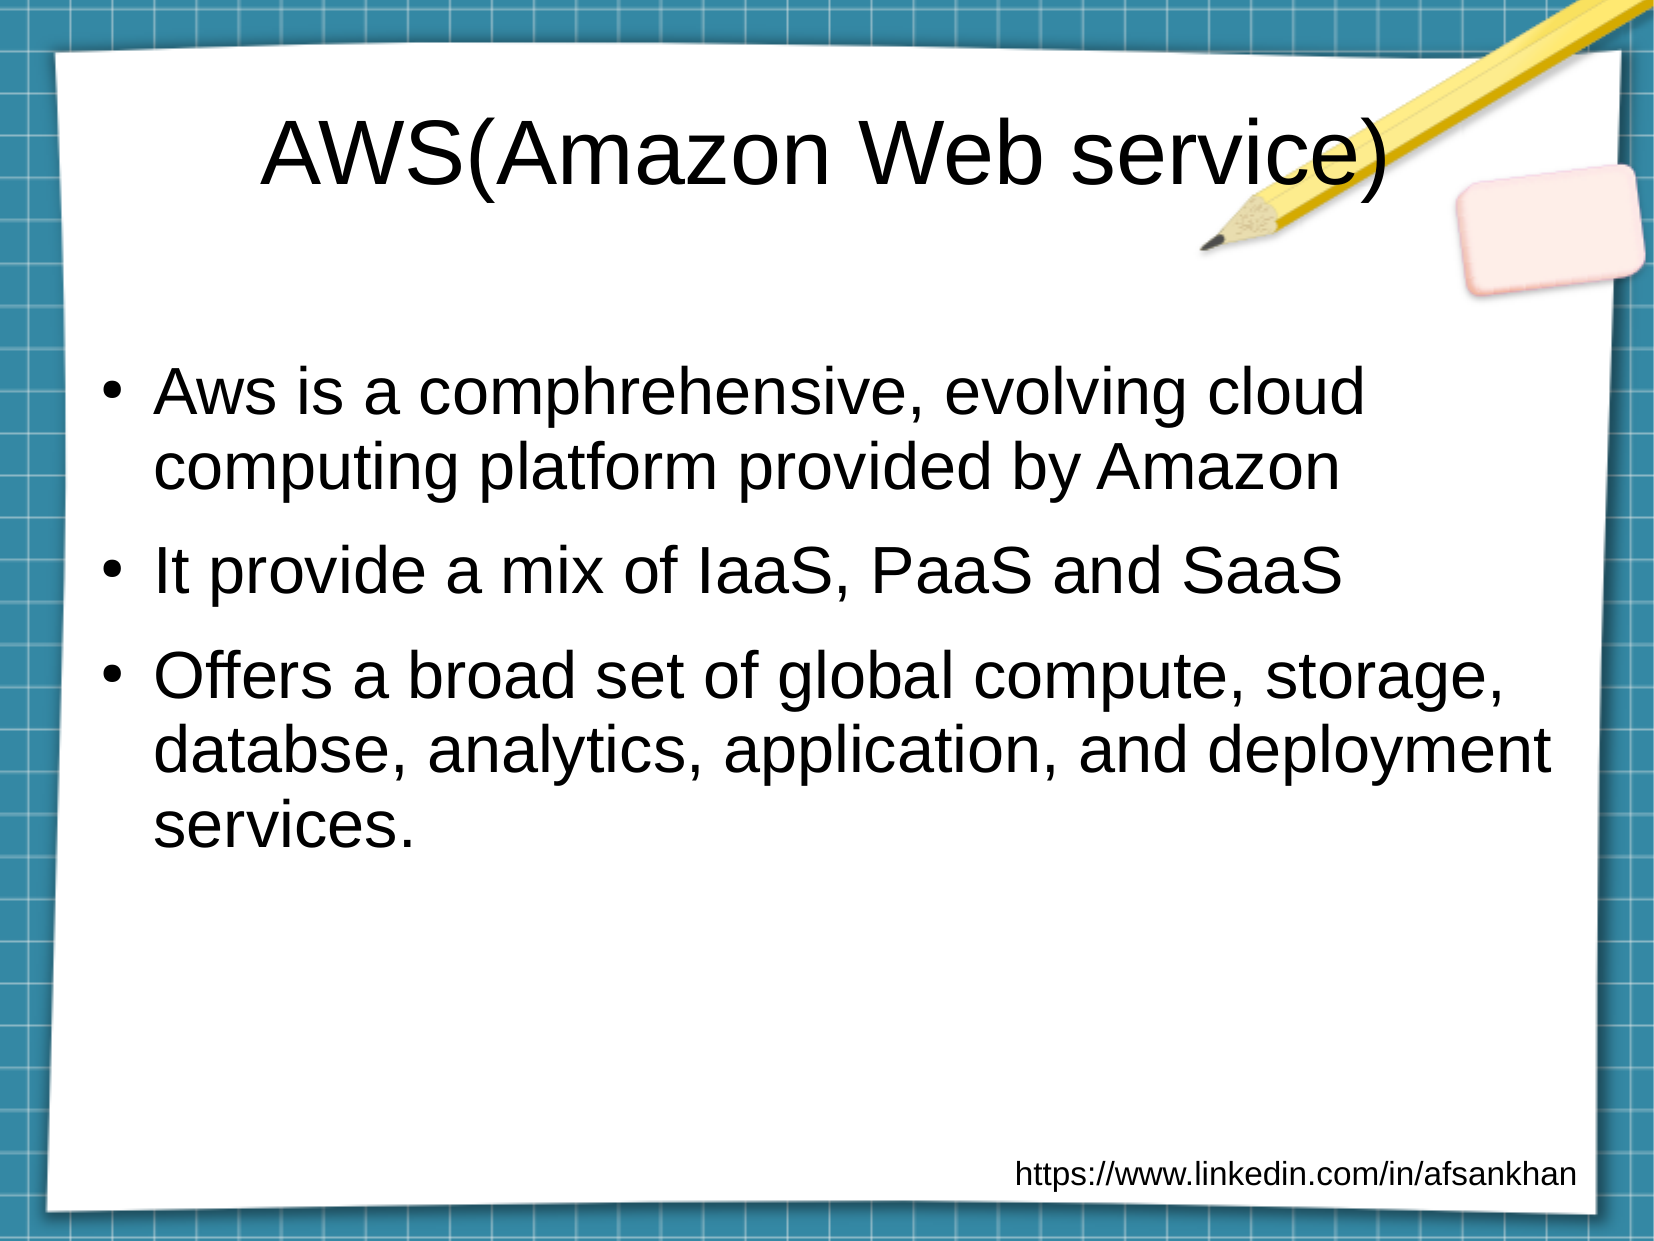

# AWS(Amazon Web service)
Aws is a comphrehensive, evolving cloud computing platform provided by Amazon
It provide a mix of IaaS, PaaS and SaaS
Offers a broad set of global compute, storage, databse, analytics, application, and deployment services.
https://www.linkedin.com/in/afsankhan